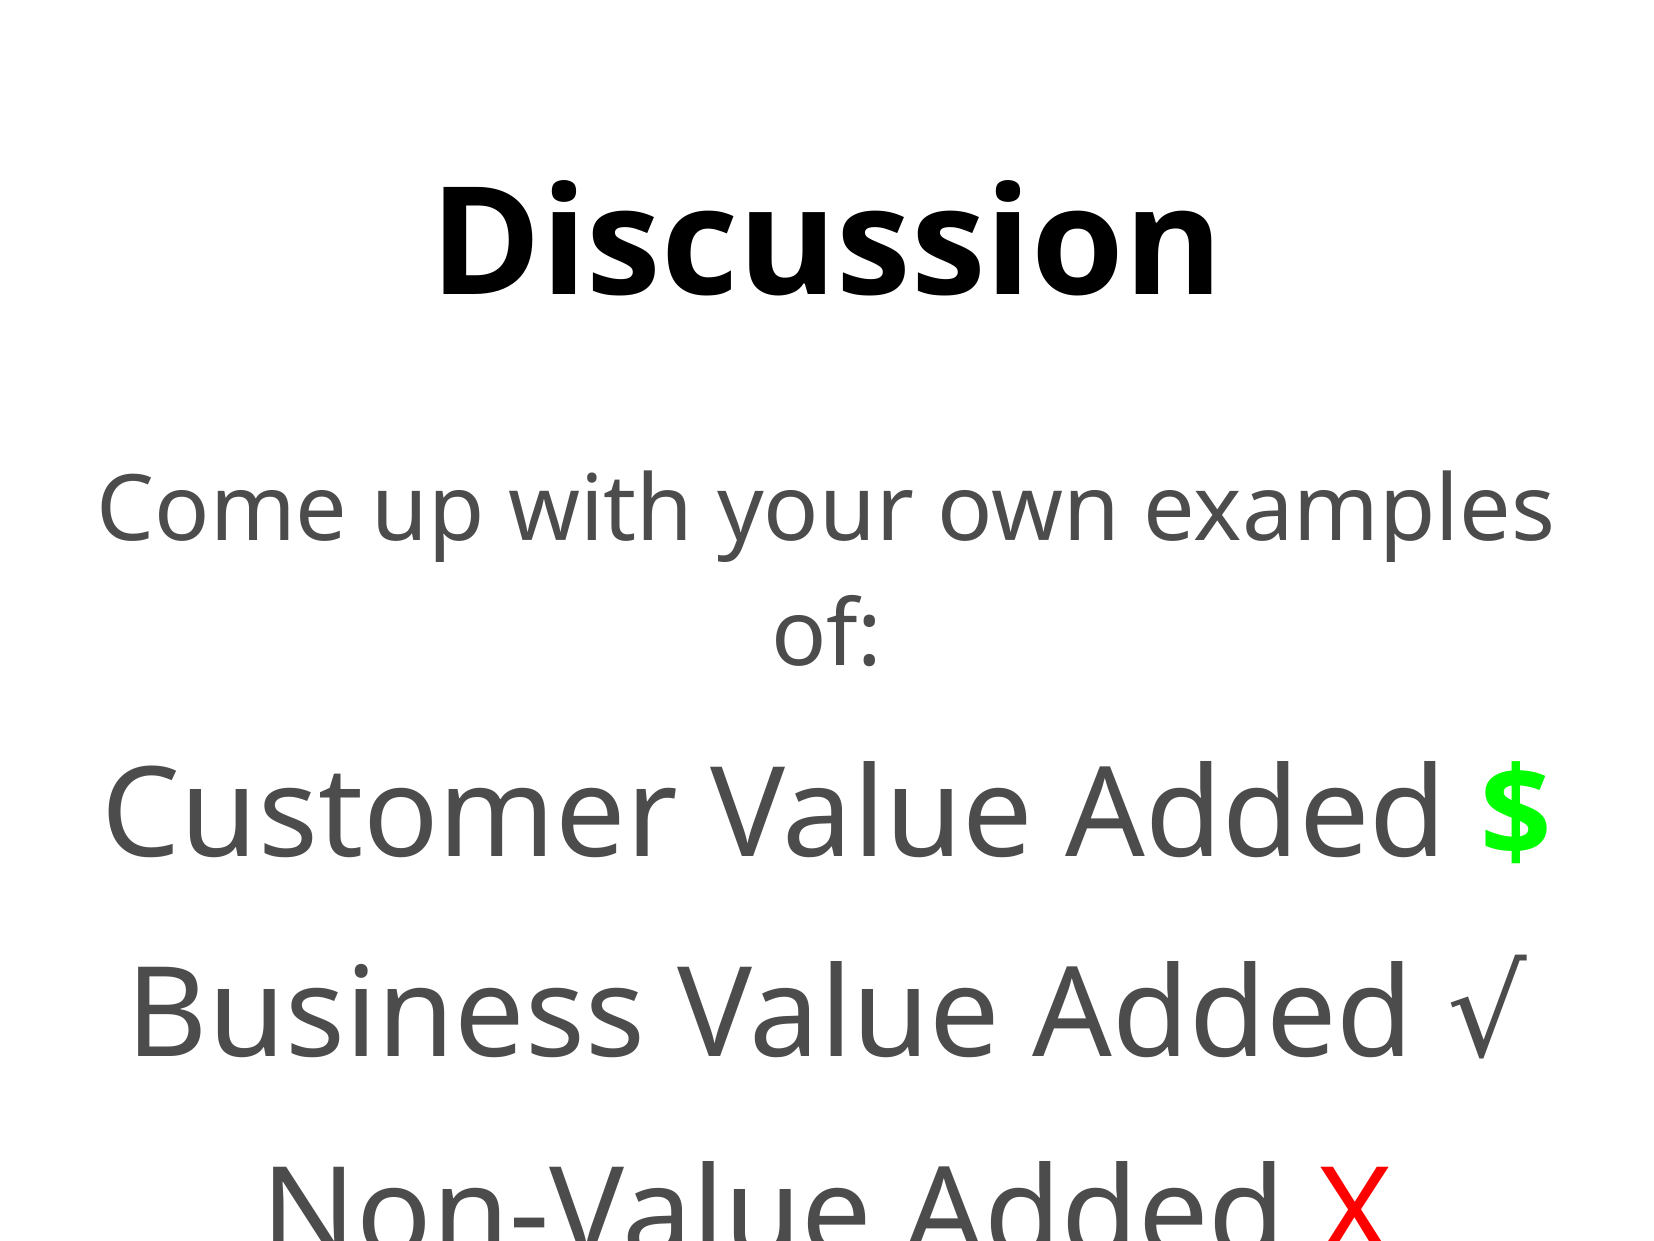

# Discussion
Come up with your own examples of:
Customer Value Added $
Business Value Added √
Non-Value Added X